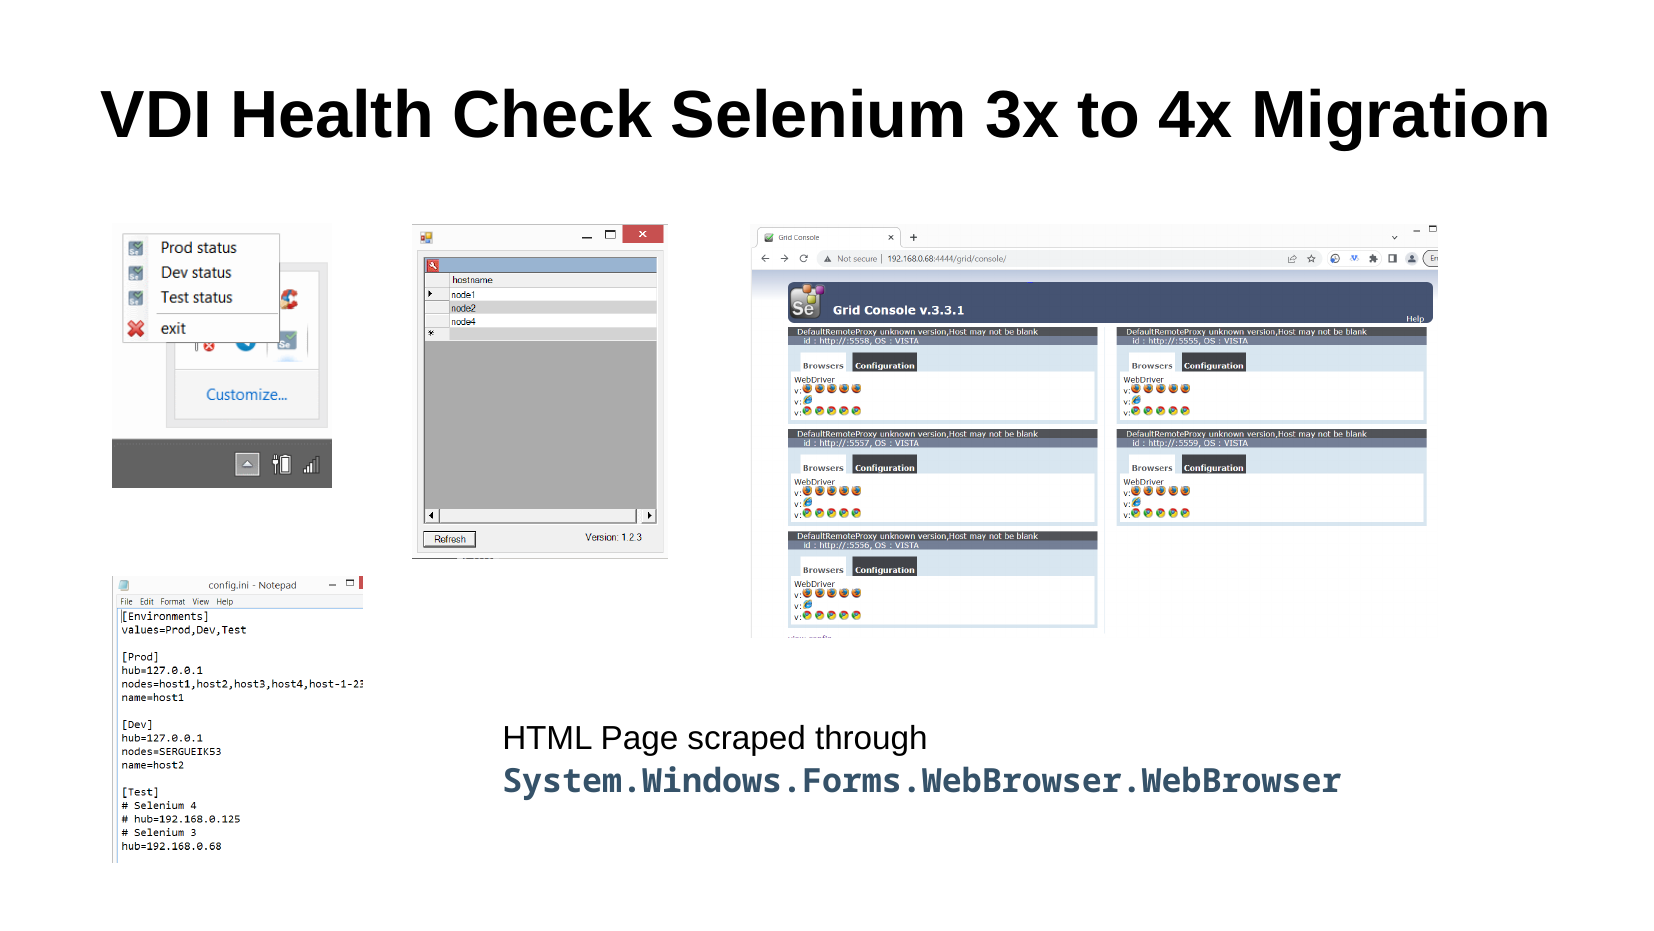

# VDI Health Check Selenium 3x to 4x Migration
HTML Page scraped through
System.Windows.Forms.WebBrowser.WebBrowser